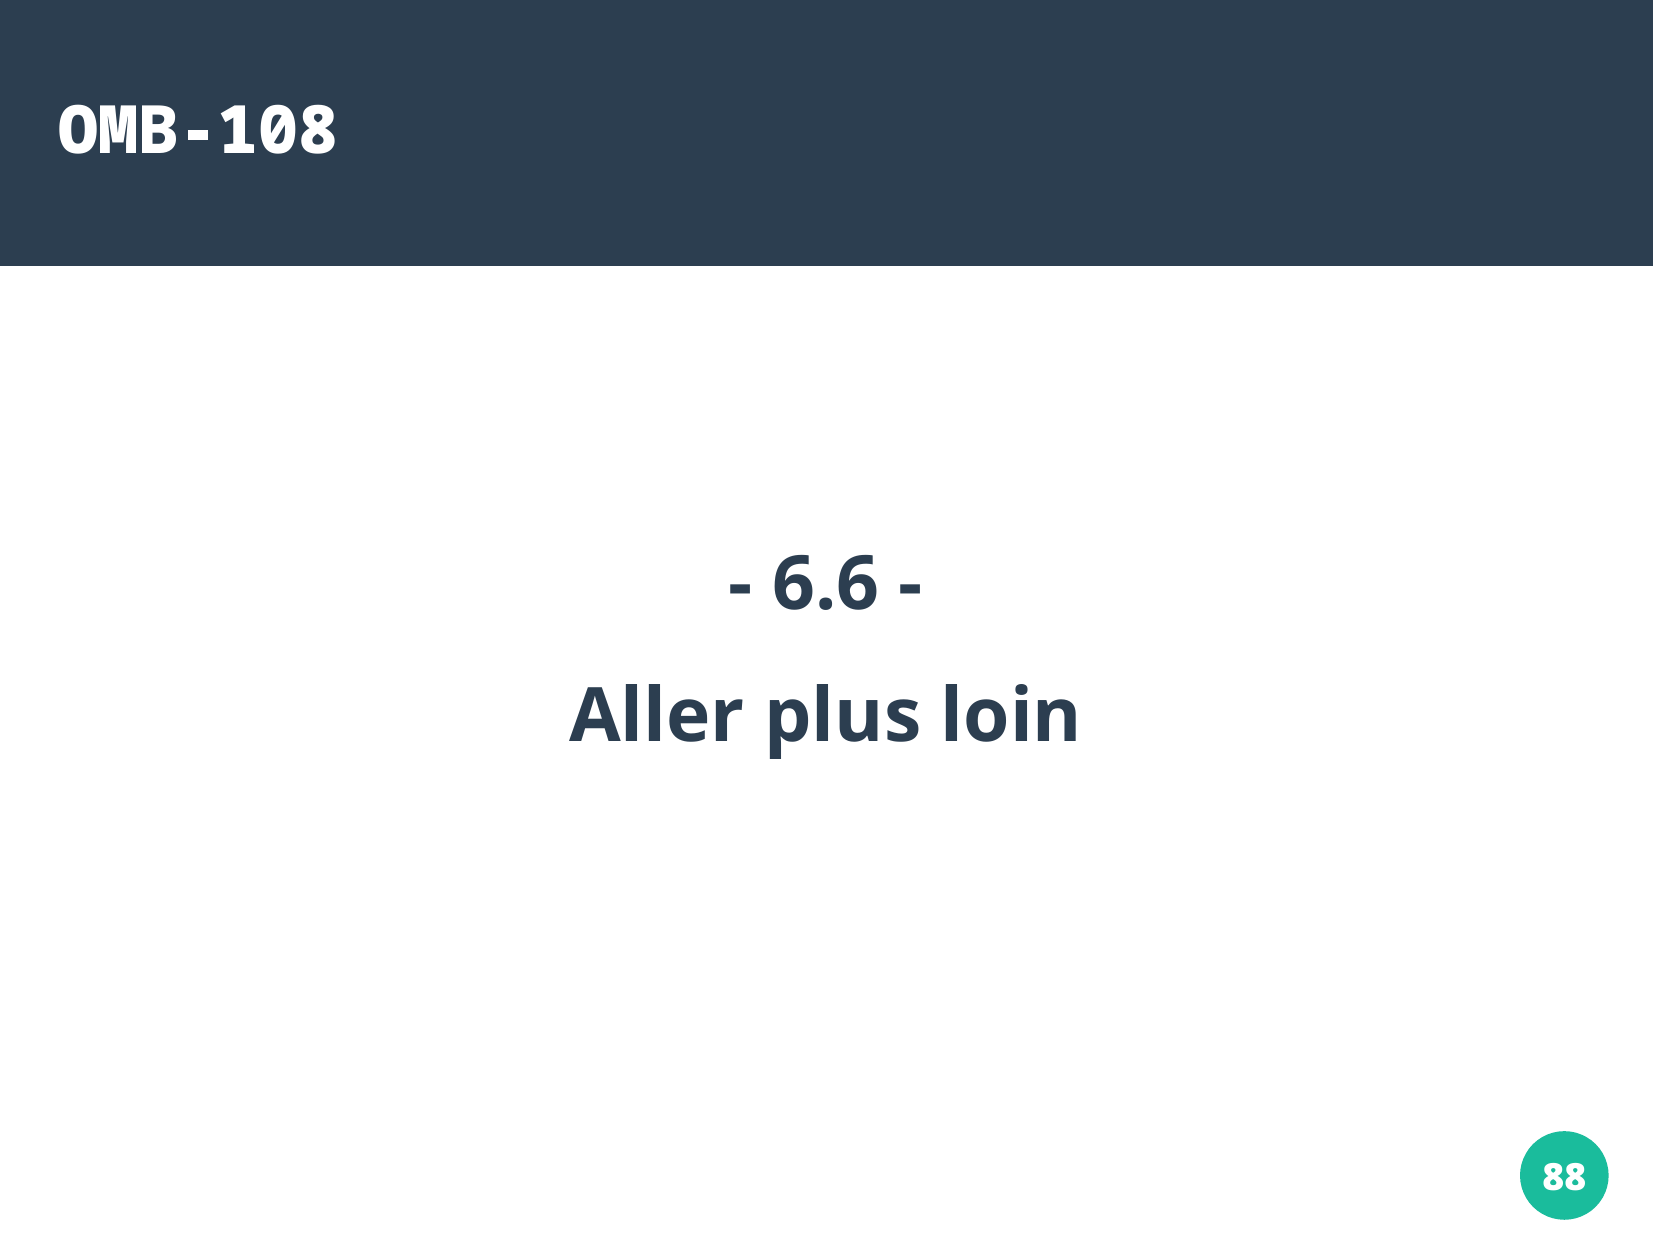

# OMB-108
- 6.6 -
Aller plus loin
88